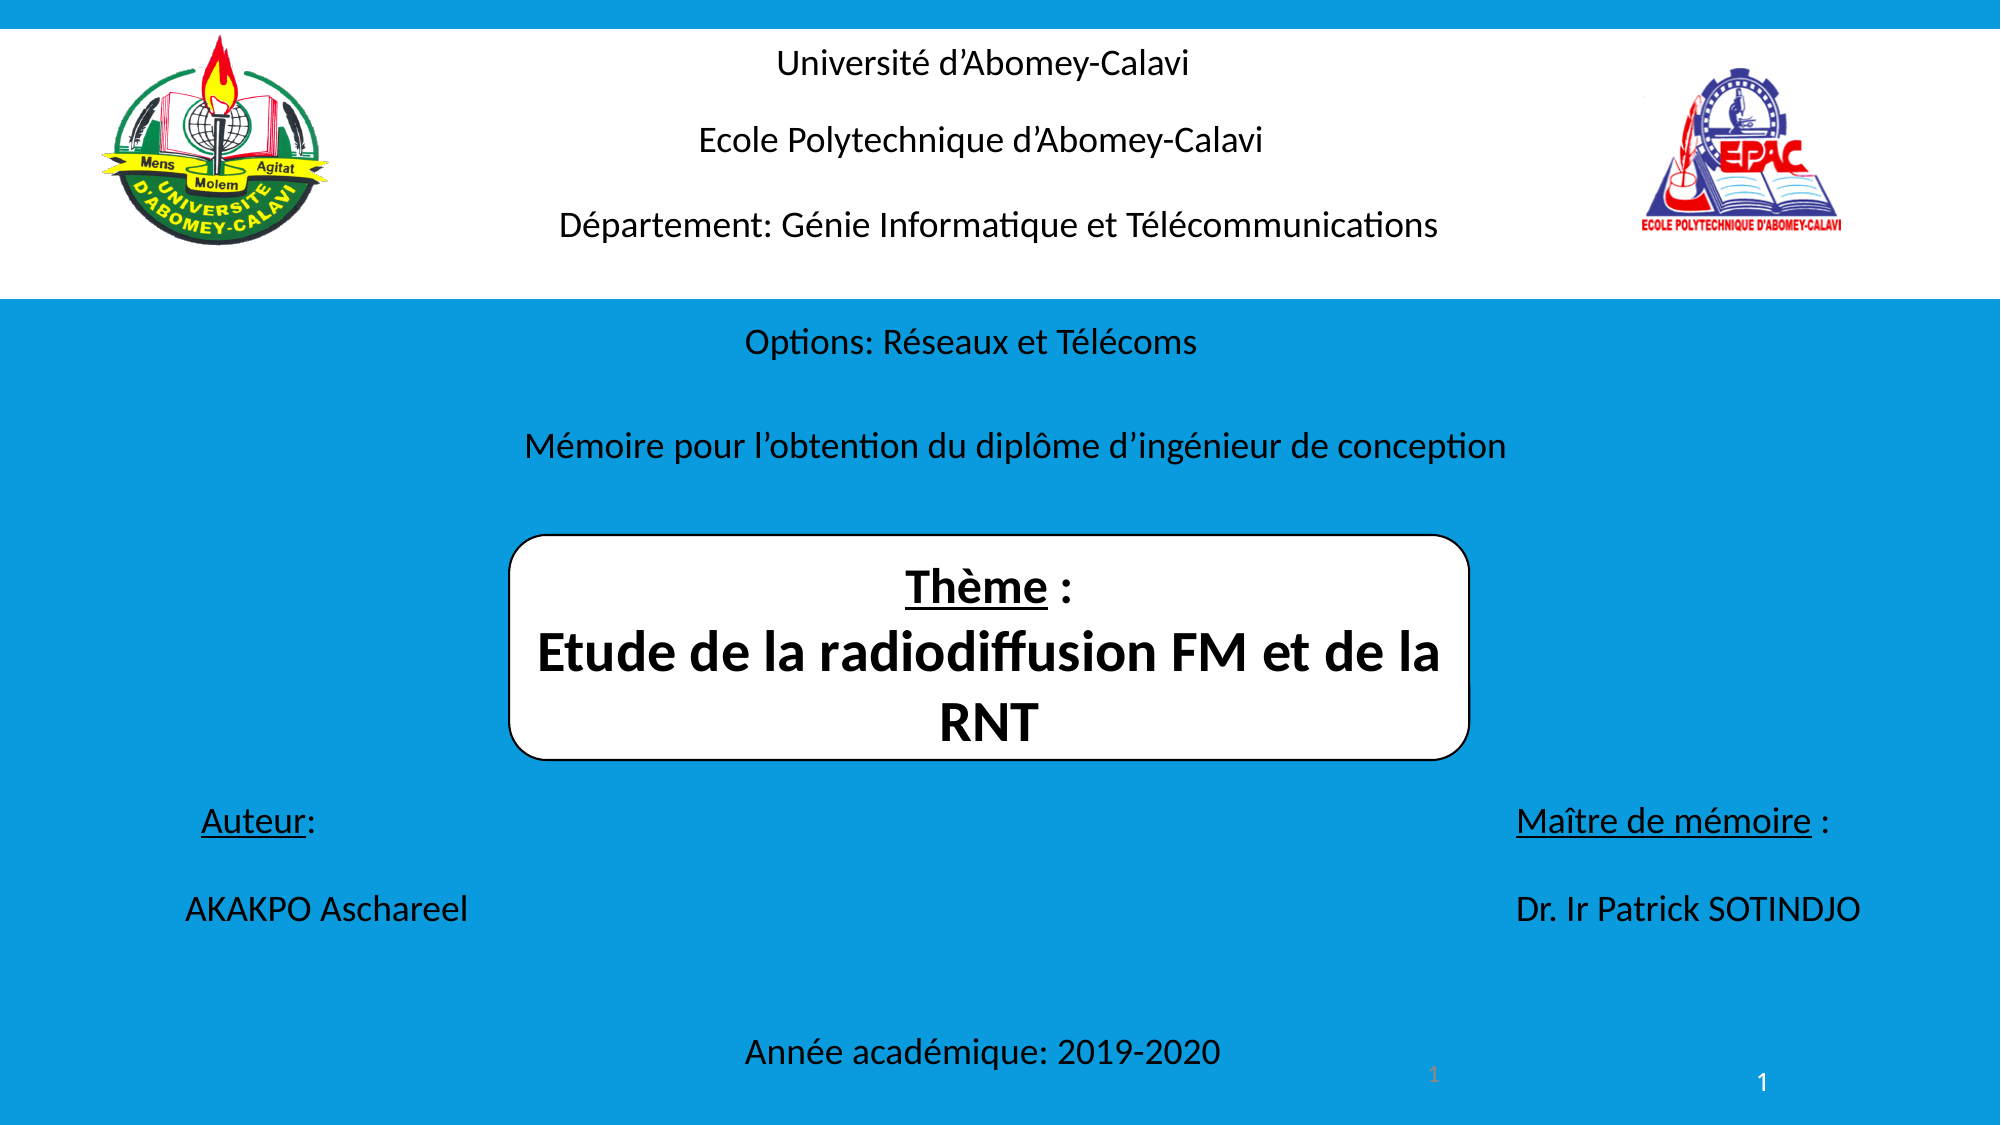

#
Université d’Abomey-Calavi
Ecole Polytechnique d’Abomey-Calavi
Département: Génie Informatique et Télécommunications
Options: Réseaux et Télécoms
Mémoire pour l’obtention du diplôme d’ingénieur de conception
Thème :
Etude de la radiodiffusion FM et de la RNT
Auteur:
Maître de mémoire :
AKAKPO Aschareel
Dr. Ir Patrick SOTINDJO
Année académique: 2019-2020
1
1
1
1